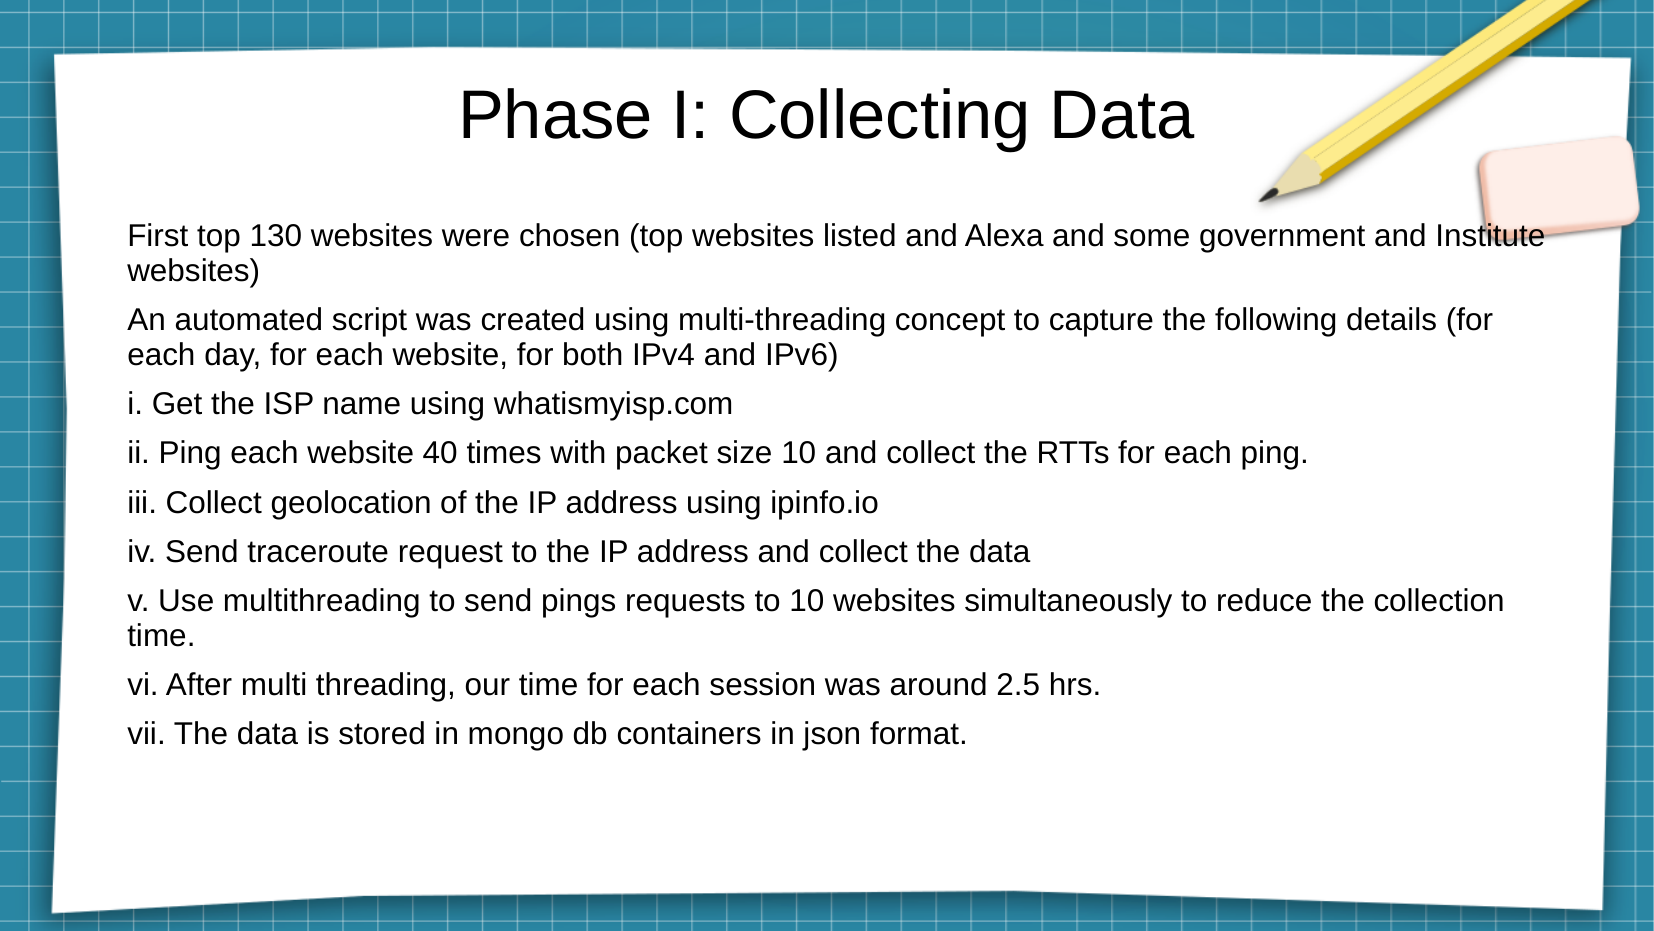

# Phase I: Collecting Data
First top 130 websites were chosen (top websites listed and Alexa and some government and Institute websites)
An automated script was created using multi-threading concept to capture the following details (for each day, for each website, for both IPv4 and IPv6)
i. Get the ISP name using whatismyisp.com
ii. Ping each website 40 times with packet size 10 and collect the RTTs for each ping.
iii. Collect geolocation of the IP address using ipinfo.io
iv. Send traceroute request to the IP address and collect the data
v. Use multithreading to send pings requests to 10 websites simultaneously to reduce the collection time.
vi. After multi threading, our time for each session was around 2.5 hrs.
vii. The data is stored in mongo db containers in json format.